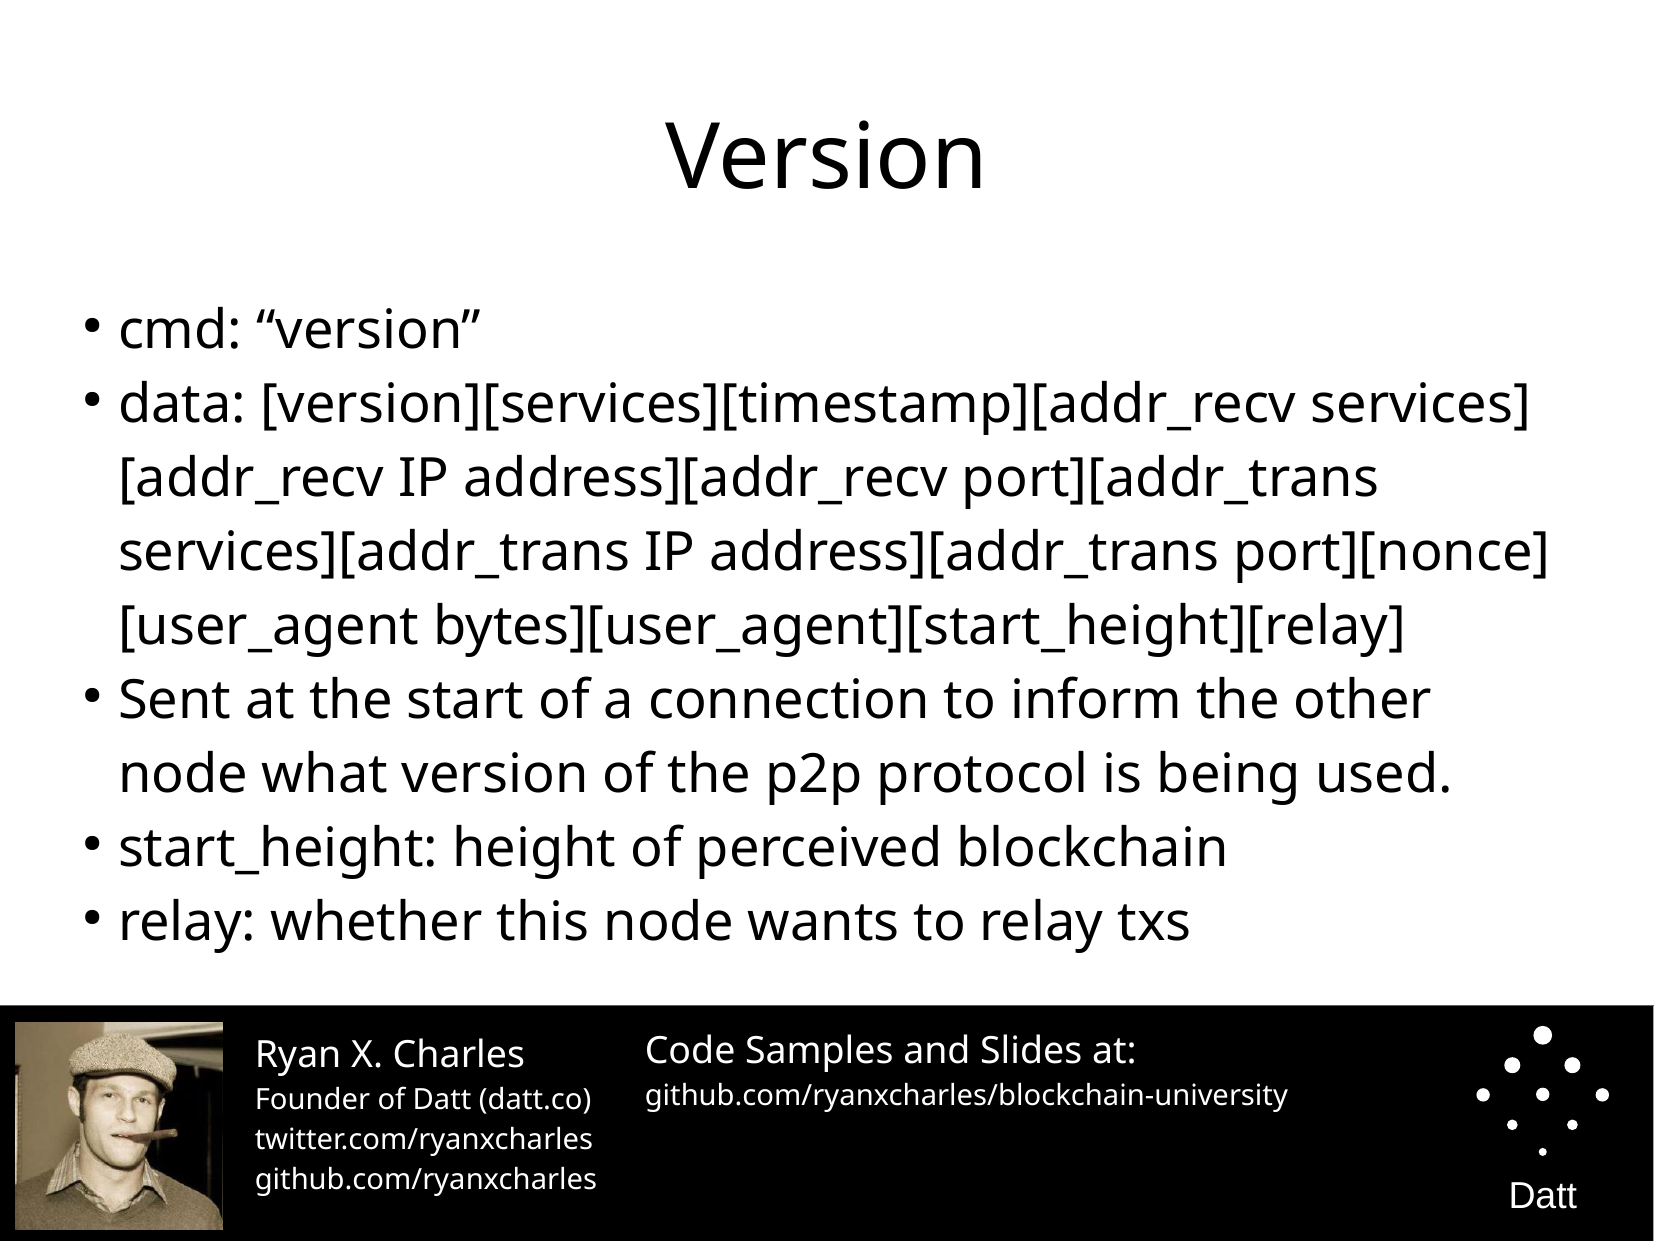

# Version
cmd: “version”
data: [version][services][timestamp][addr_recv services][addr_recv IP address][addr_recv port][addr_trans services][addr_trans IP address][addr_trans port][nonce][user_agent bytes][user_agent][start_height][relay]
Sent at the start of a connection to inform the other node what version of the p2p protocol is being used.
start_height: height of perceived blockchain
relay: whether this node wants to relay txs
Code Samples and Slides at:
github.com/ryanxcharles/blockchain-university
Ryan X. Charles
Founder of Datt (datt.co)
twitter.com/ryanxcharles
github.com/ryanxcharles
Datt